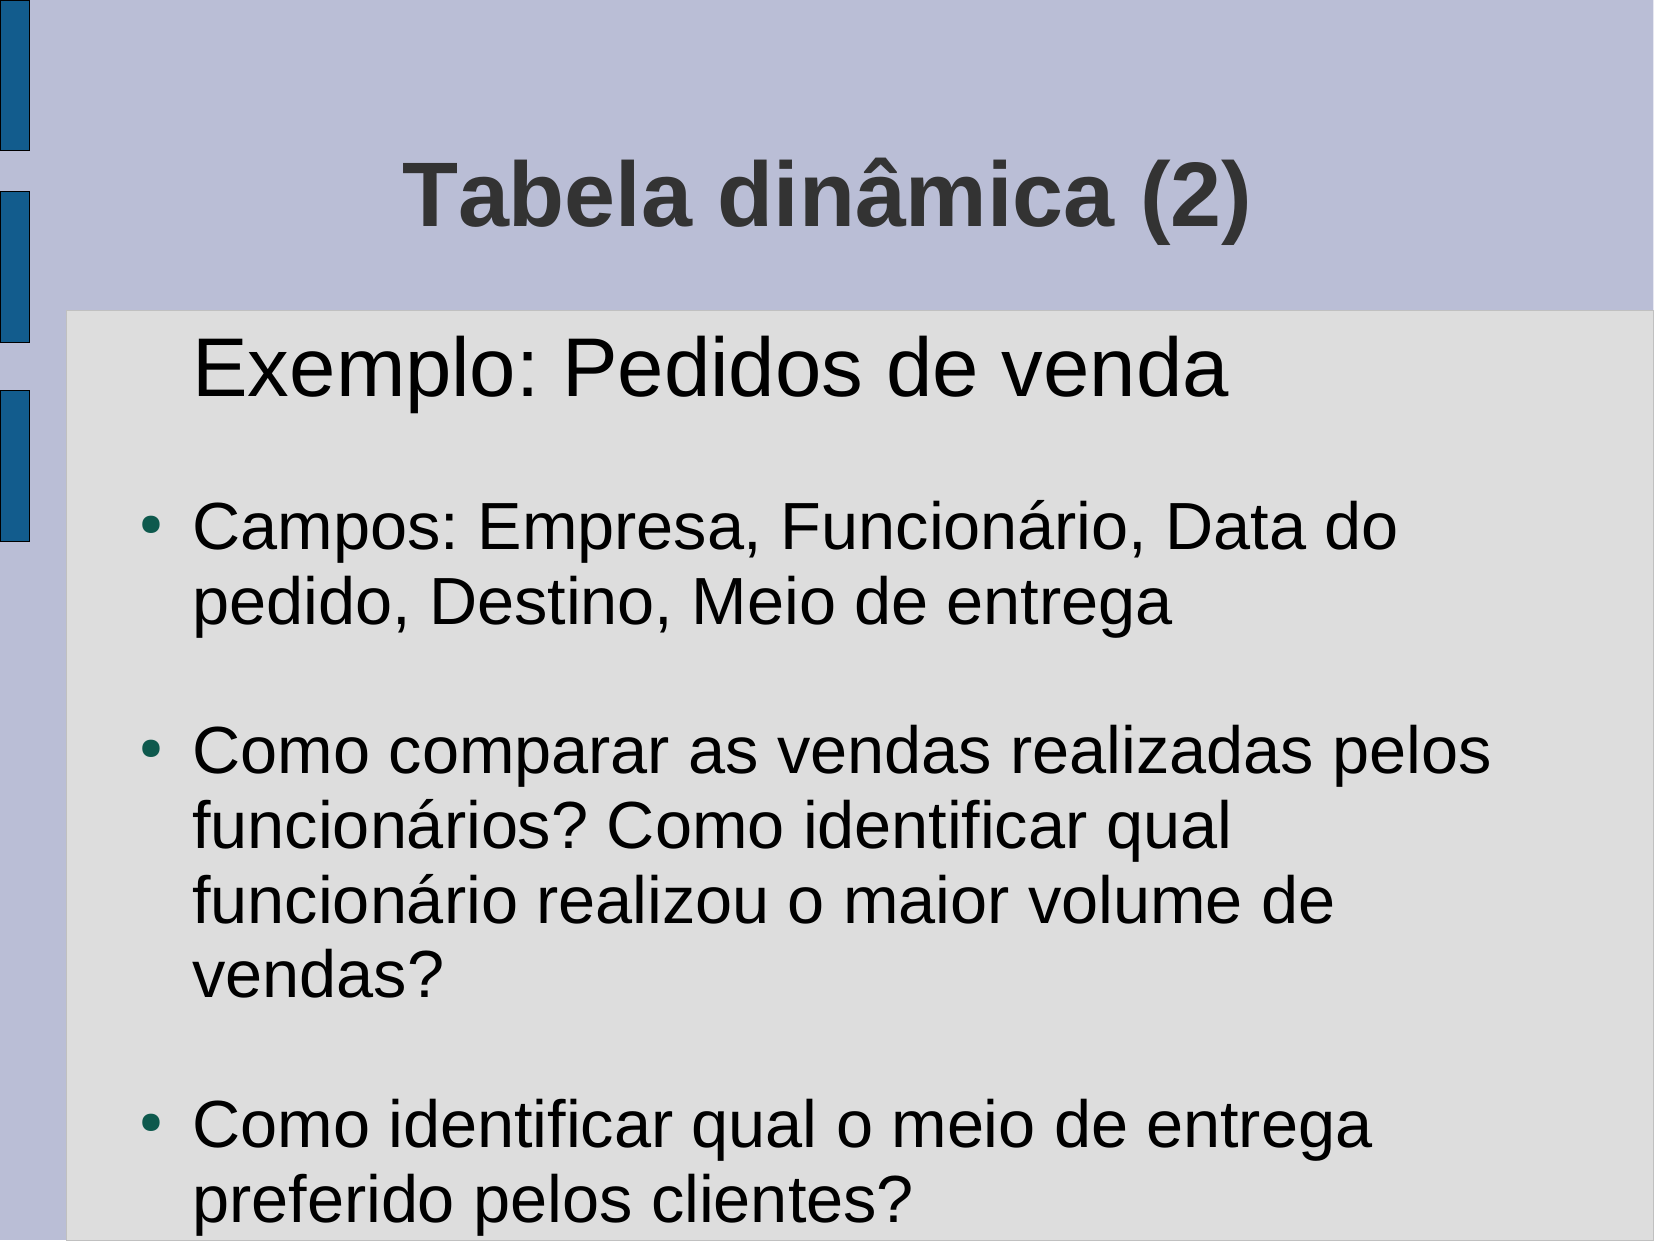

# Tabela dinâmica (2)
Exemplo: Pedidos de venda
Campos: Empresa, Funcionário, Data do pedido, Destino, Meio de entrega
Como comparar as vendas realizadas pelos funcionários? Como identificar qual funcionário realizou o maior volume de vendas?
Como identificar qual o meio de entrega preferido pelos clientes?